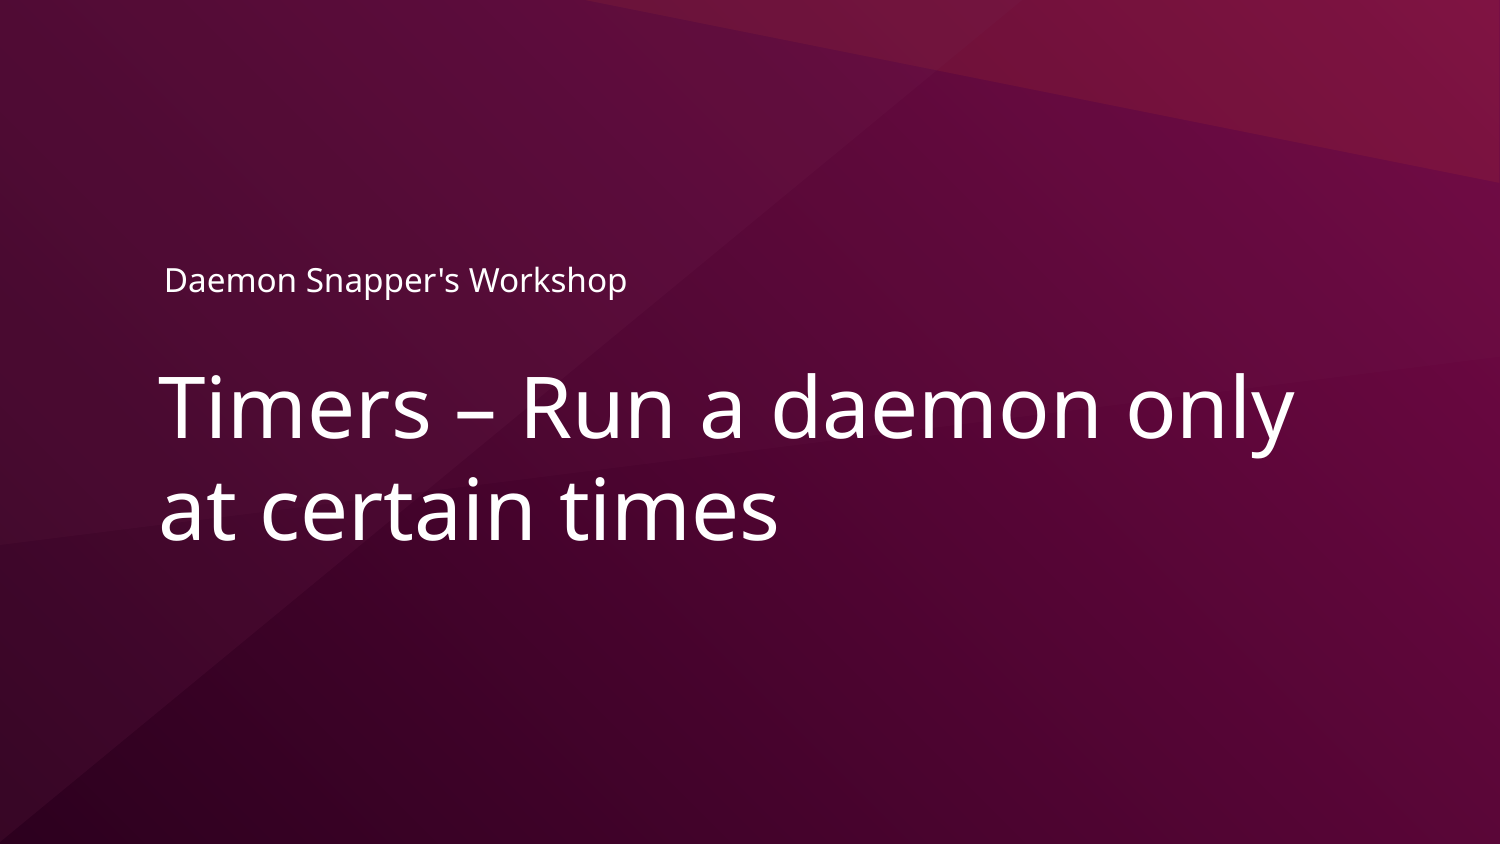

Daemon Snapper's Workshop
# Timers – Run a daemon only at certain times